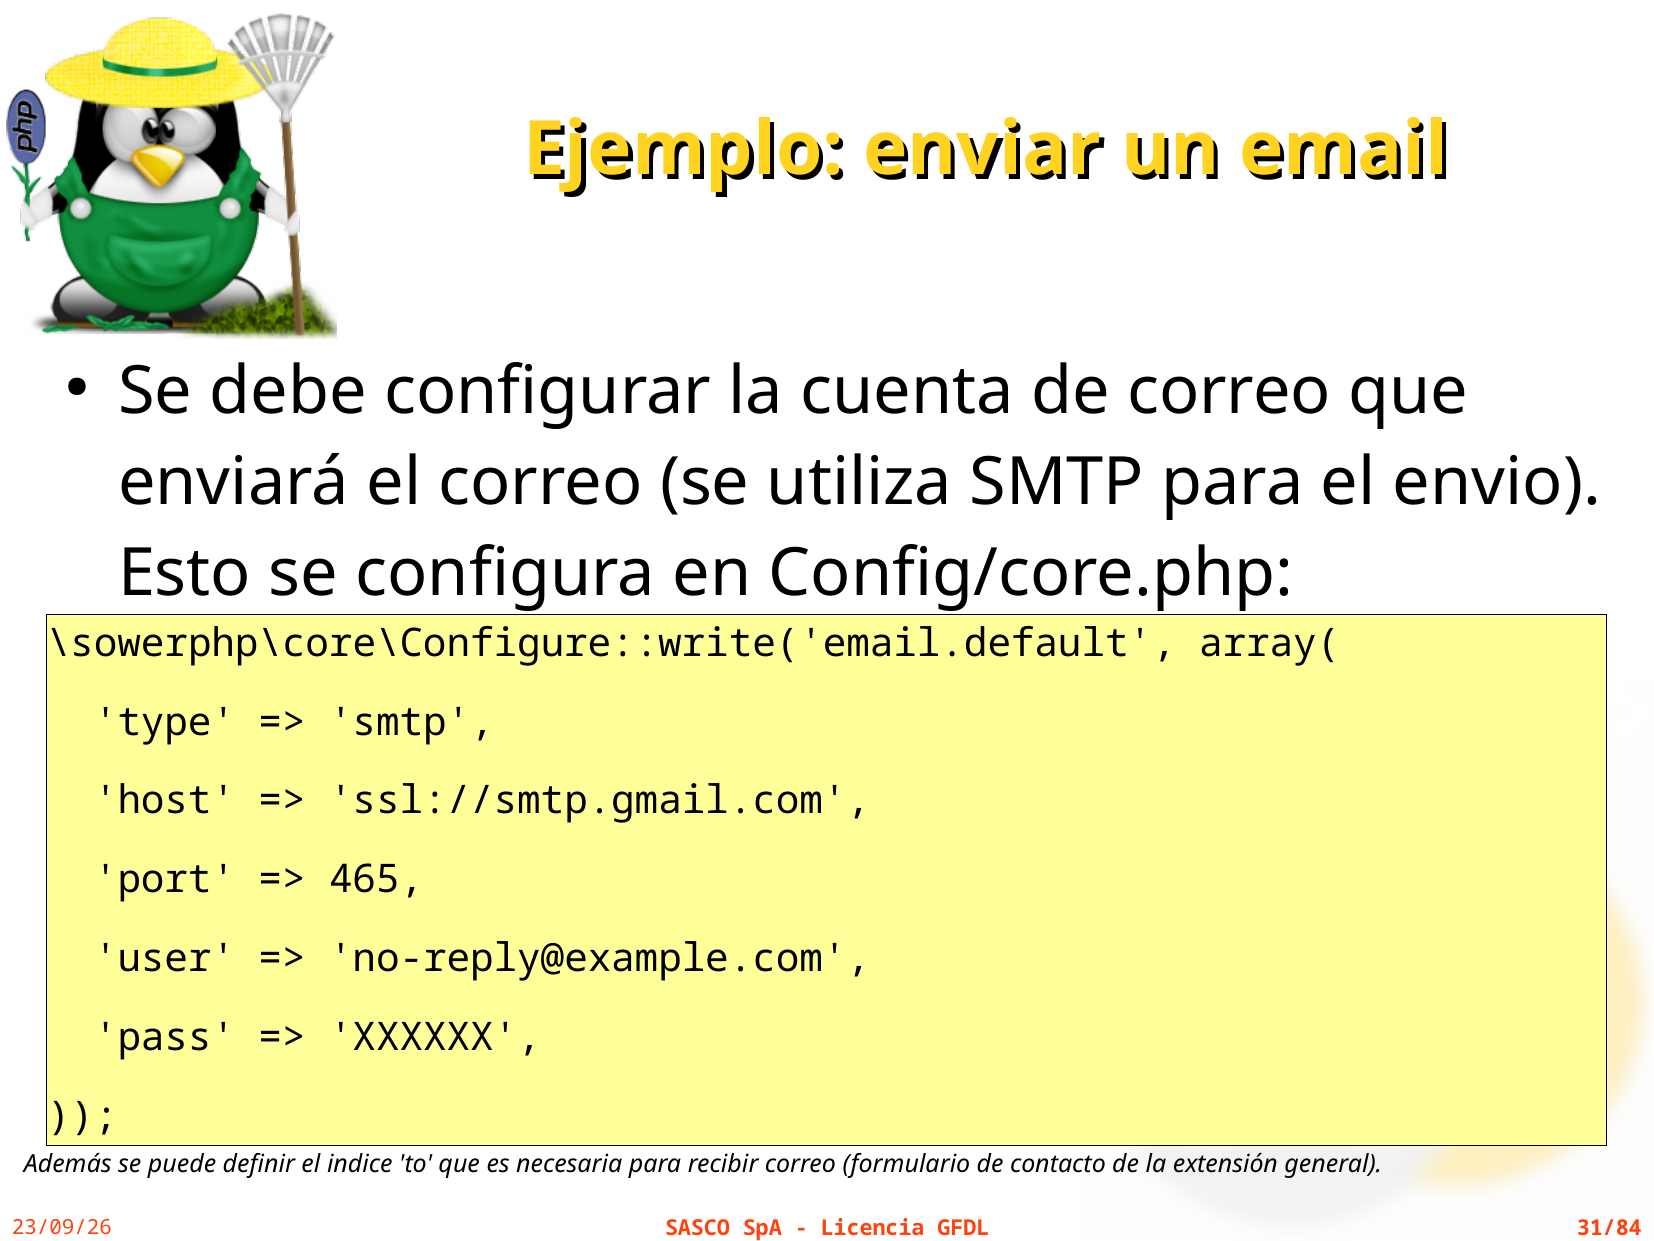

# Ejemplo: enviar un email
Se debe configurar la cuenta de correo que enviará el correo (se utiliza SMTP para el envio). Esto se configura en Config/core.php:
\sowerphp\core\Configure::write('email.default', array(
 'type' => 'smtp',
 'host' => 'ssl://smtp.gmail.com',
 'port' => 465,
 'user' => 'no-reply@example.com',
 'pass' => 'XXXXXX',
));
Además se puede definir el indice 'to' que es necesaria para recibir correo (formulario de contacto de la extensión general).
SASCO SpA - Licencia GFDL
31